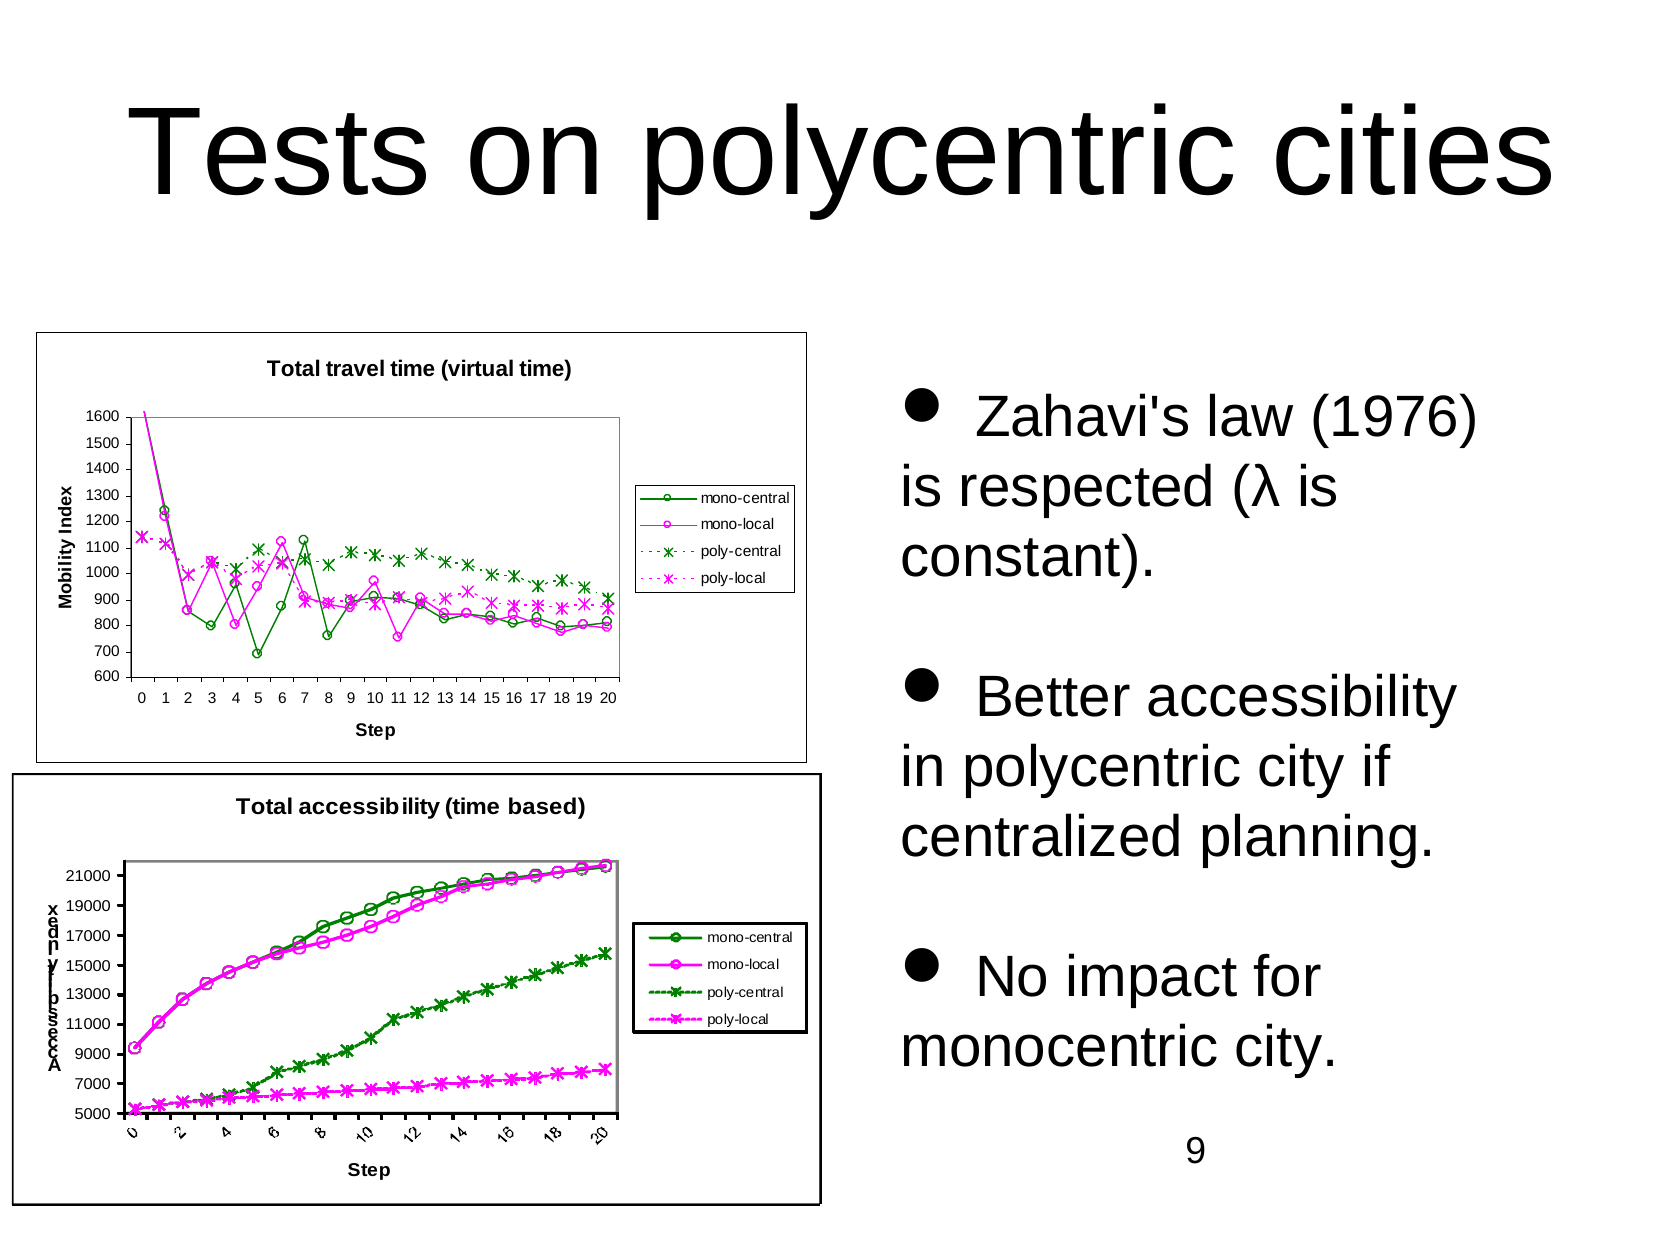

# Tests on polycentric cities
 Zahavi's law (1976) is respected (λ is constant).
 Better accessibility in polycentric city if centralized planning.
 No impact for monocentric city.
9